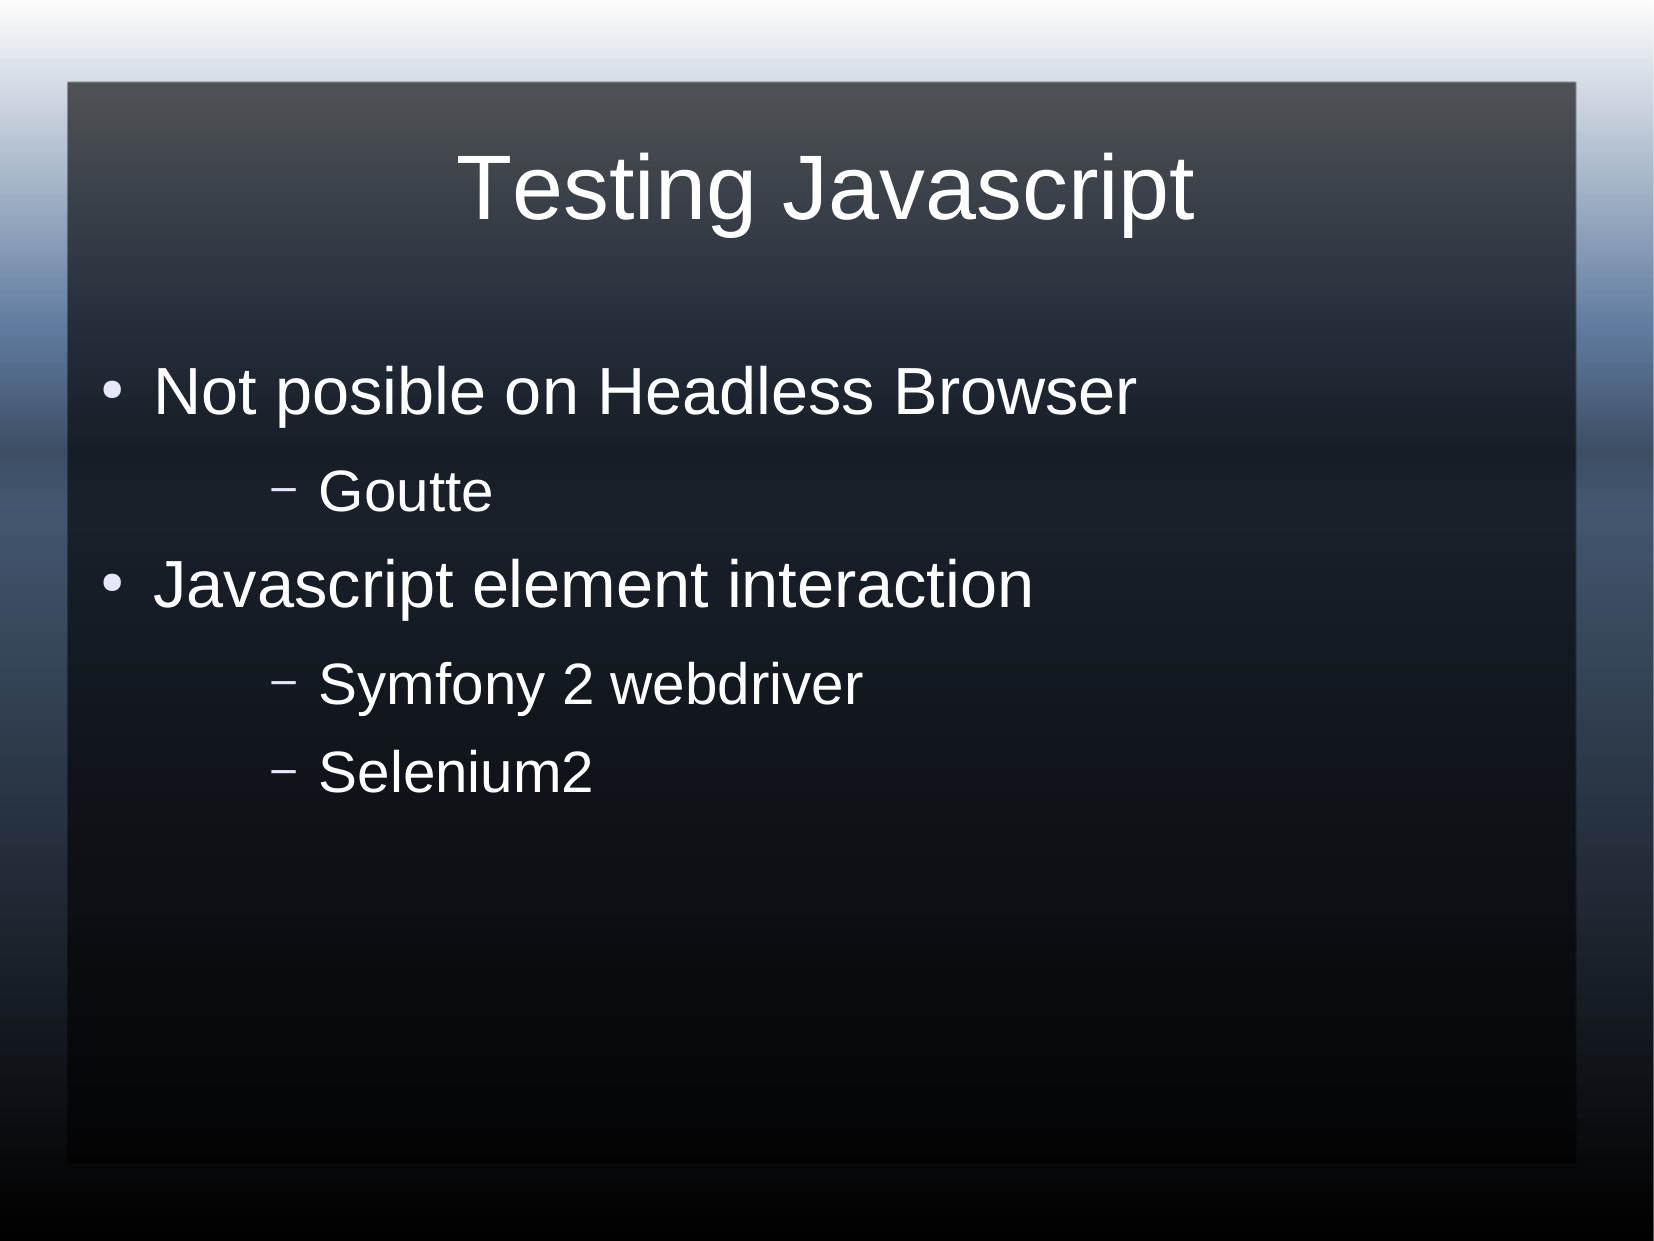

# Testing Javascript
Not posible on Headless Browser
Goutte
Javascript element interaction
Symfony 2 webdriver
Selenium2